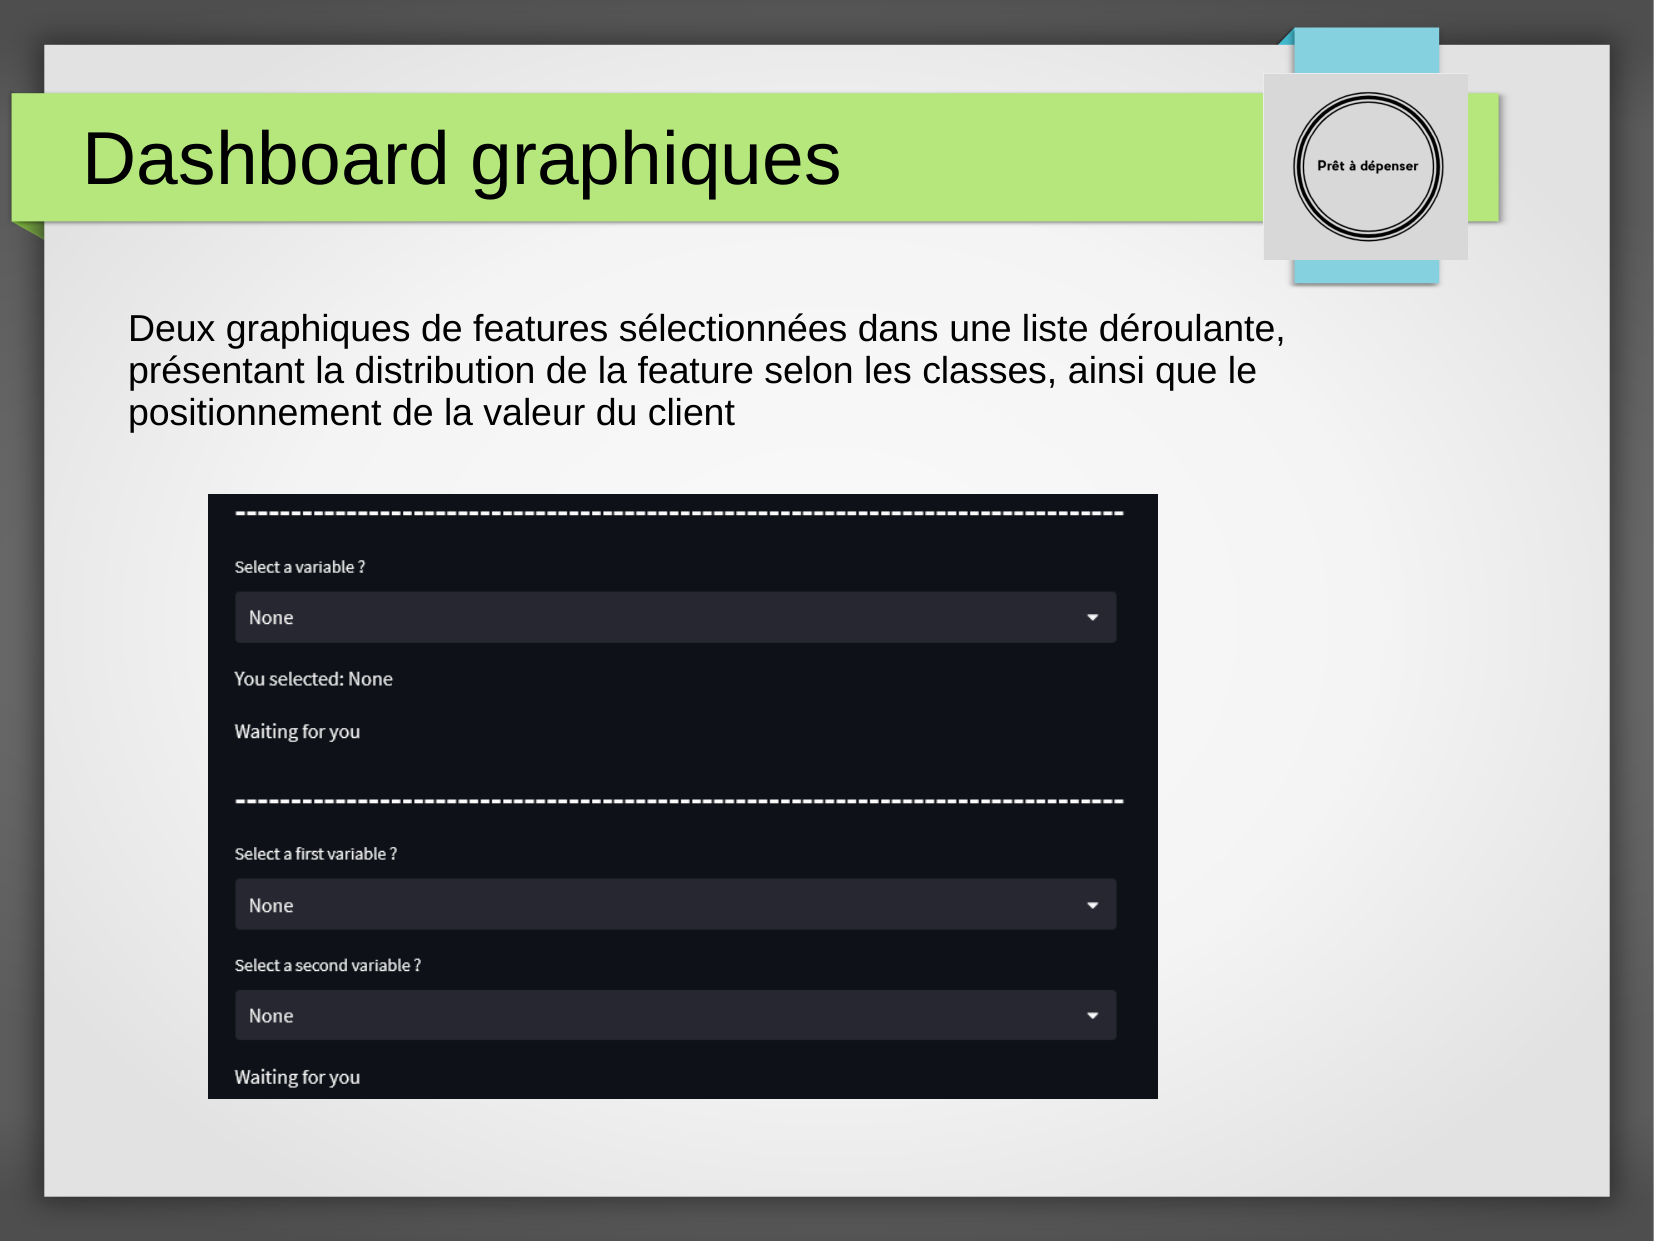

# Dashboard graphiques
Deux graphiques de features sélectionnées dans une liste déroulante, présentant la distribution de la feature selon les classes, ainsi que le positionnement de la valeur du client